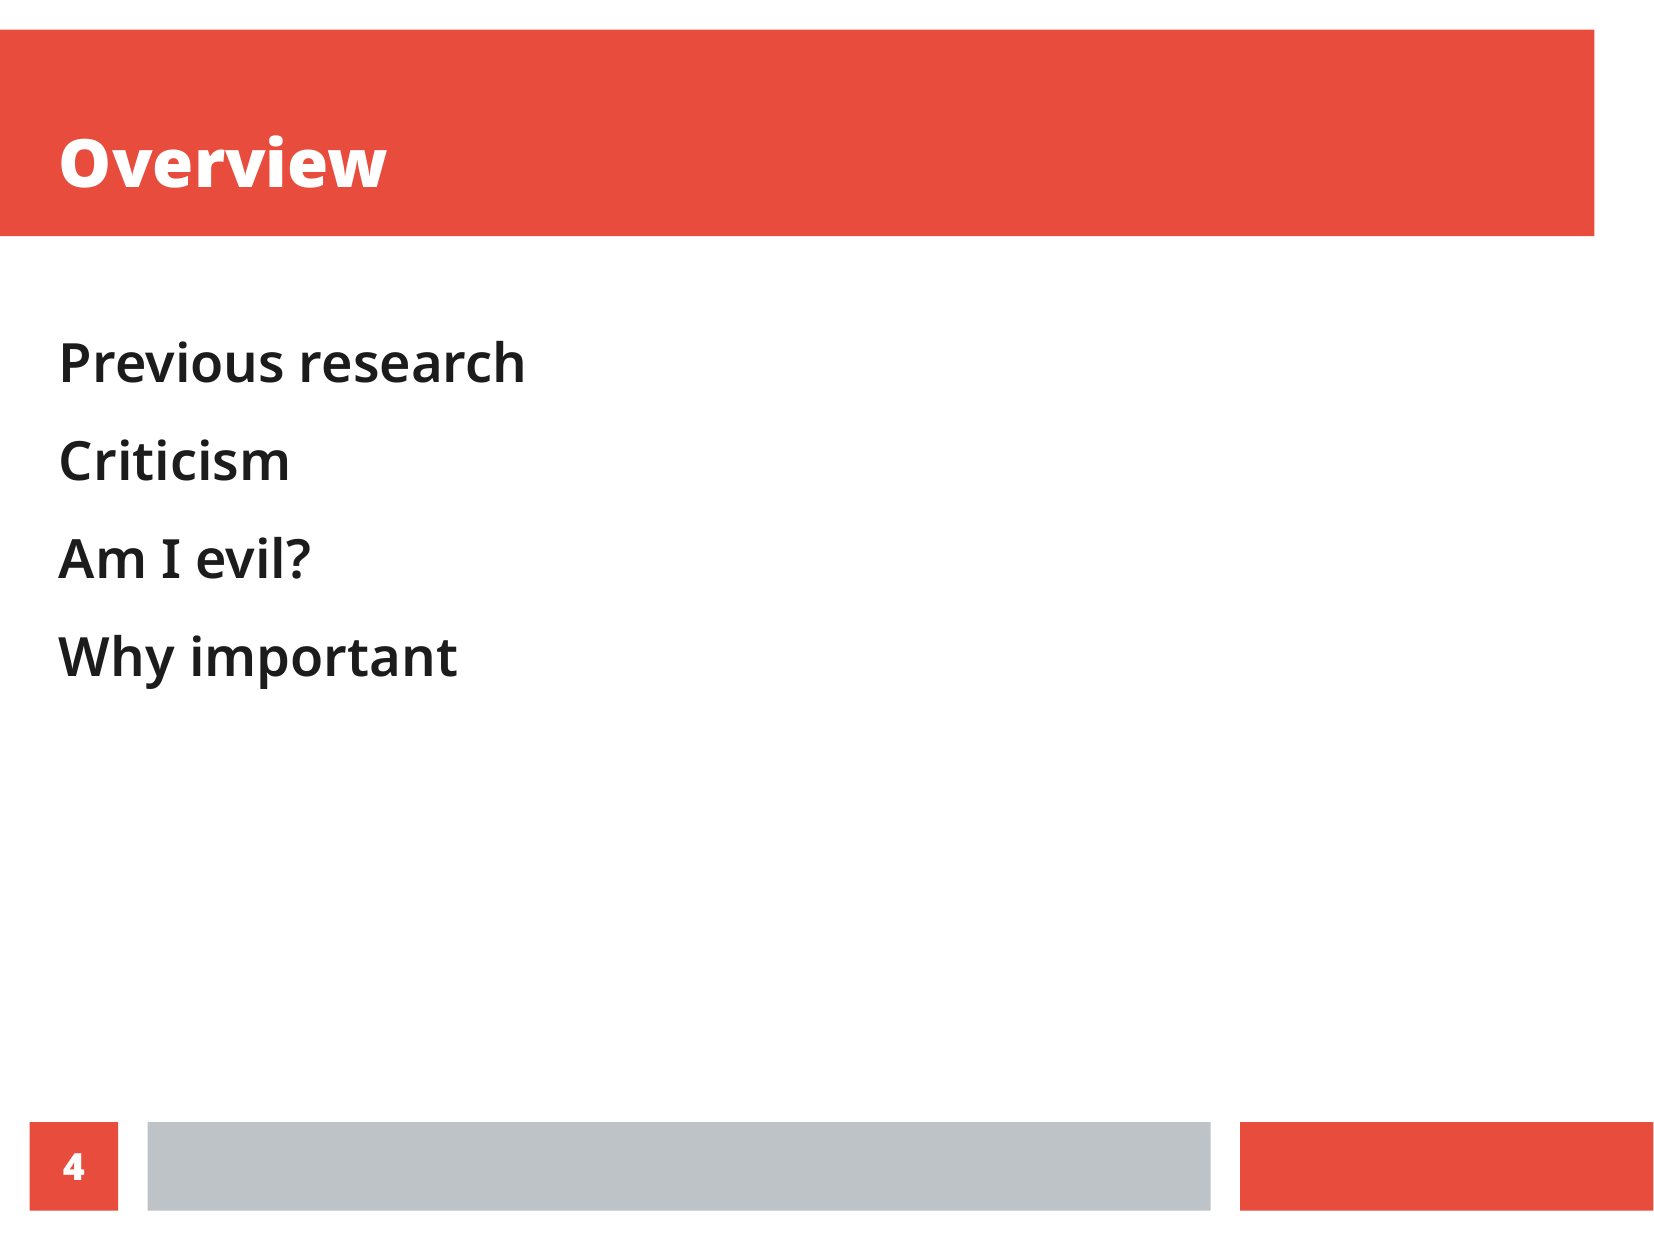

# Overview
Previous research
Criticism
Am I evil?
Why important
4